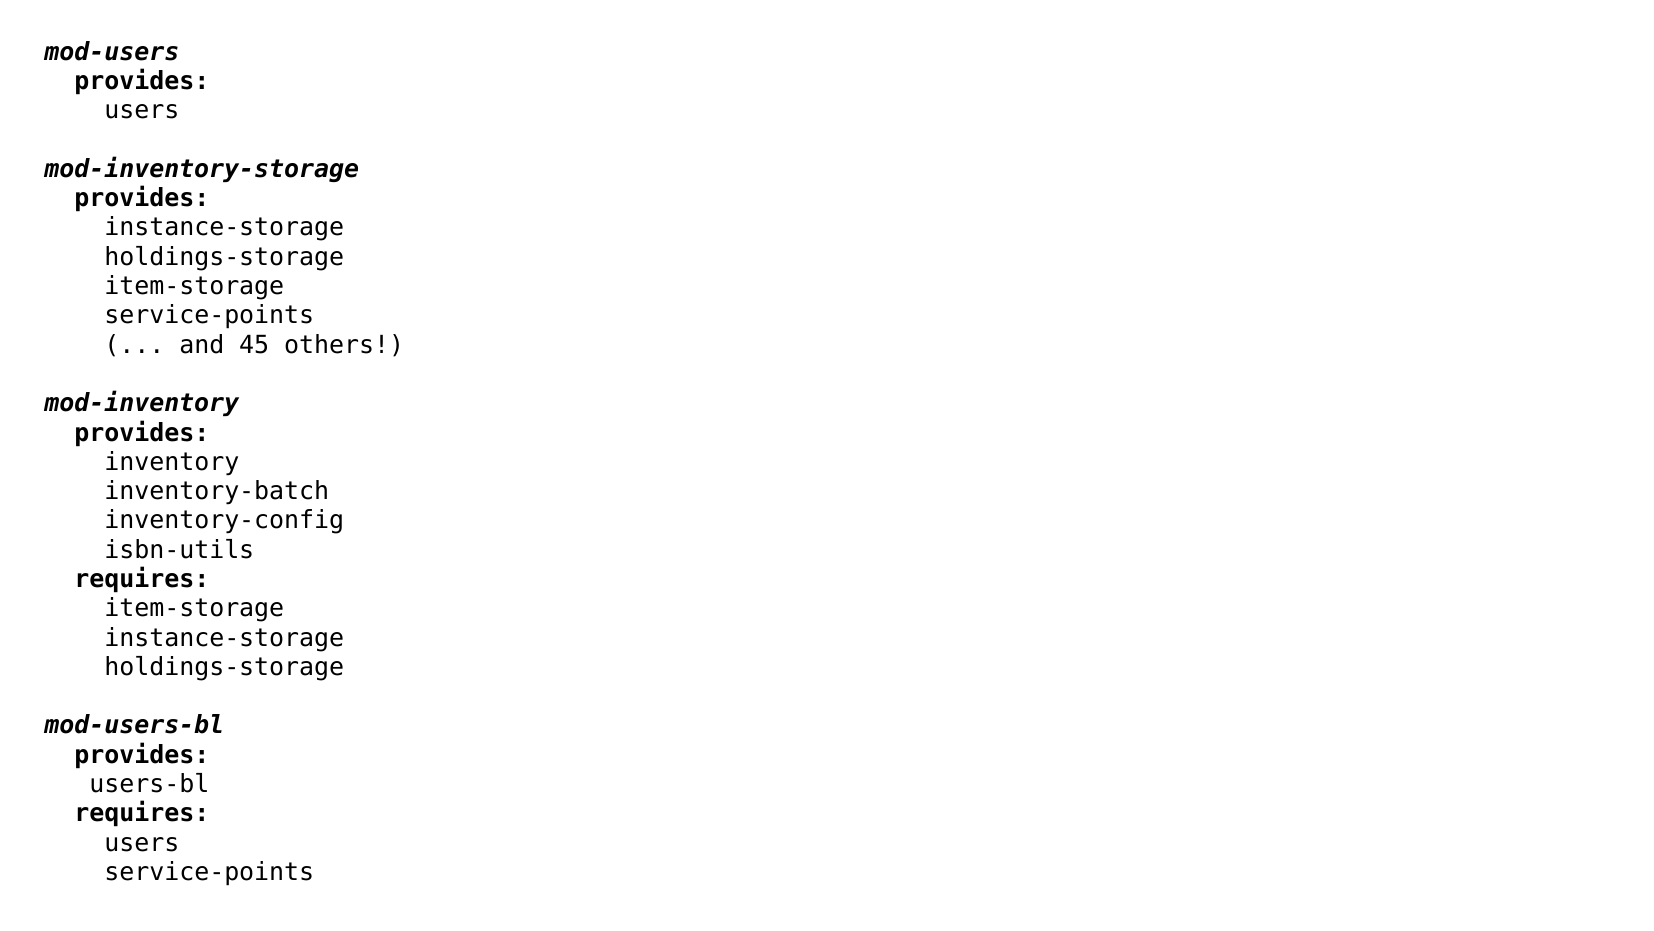

mod-users
 provides:
 users
mod-inventory-storage
 provides:
 instance-storage
 holdings-storage
 item-storage
 service-points
 (... and 45 others!)
mod-inventory
 provides:
 inventory
 inventory-batch
 inventory-config
 isbn-utils
 requires:
 item-storage
 instance-storage
 holdings-storage
mod-users-bl
 provides:
 users-bl
 requires:
 users
 service-points